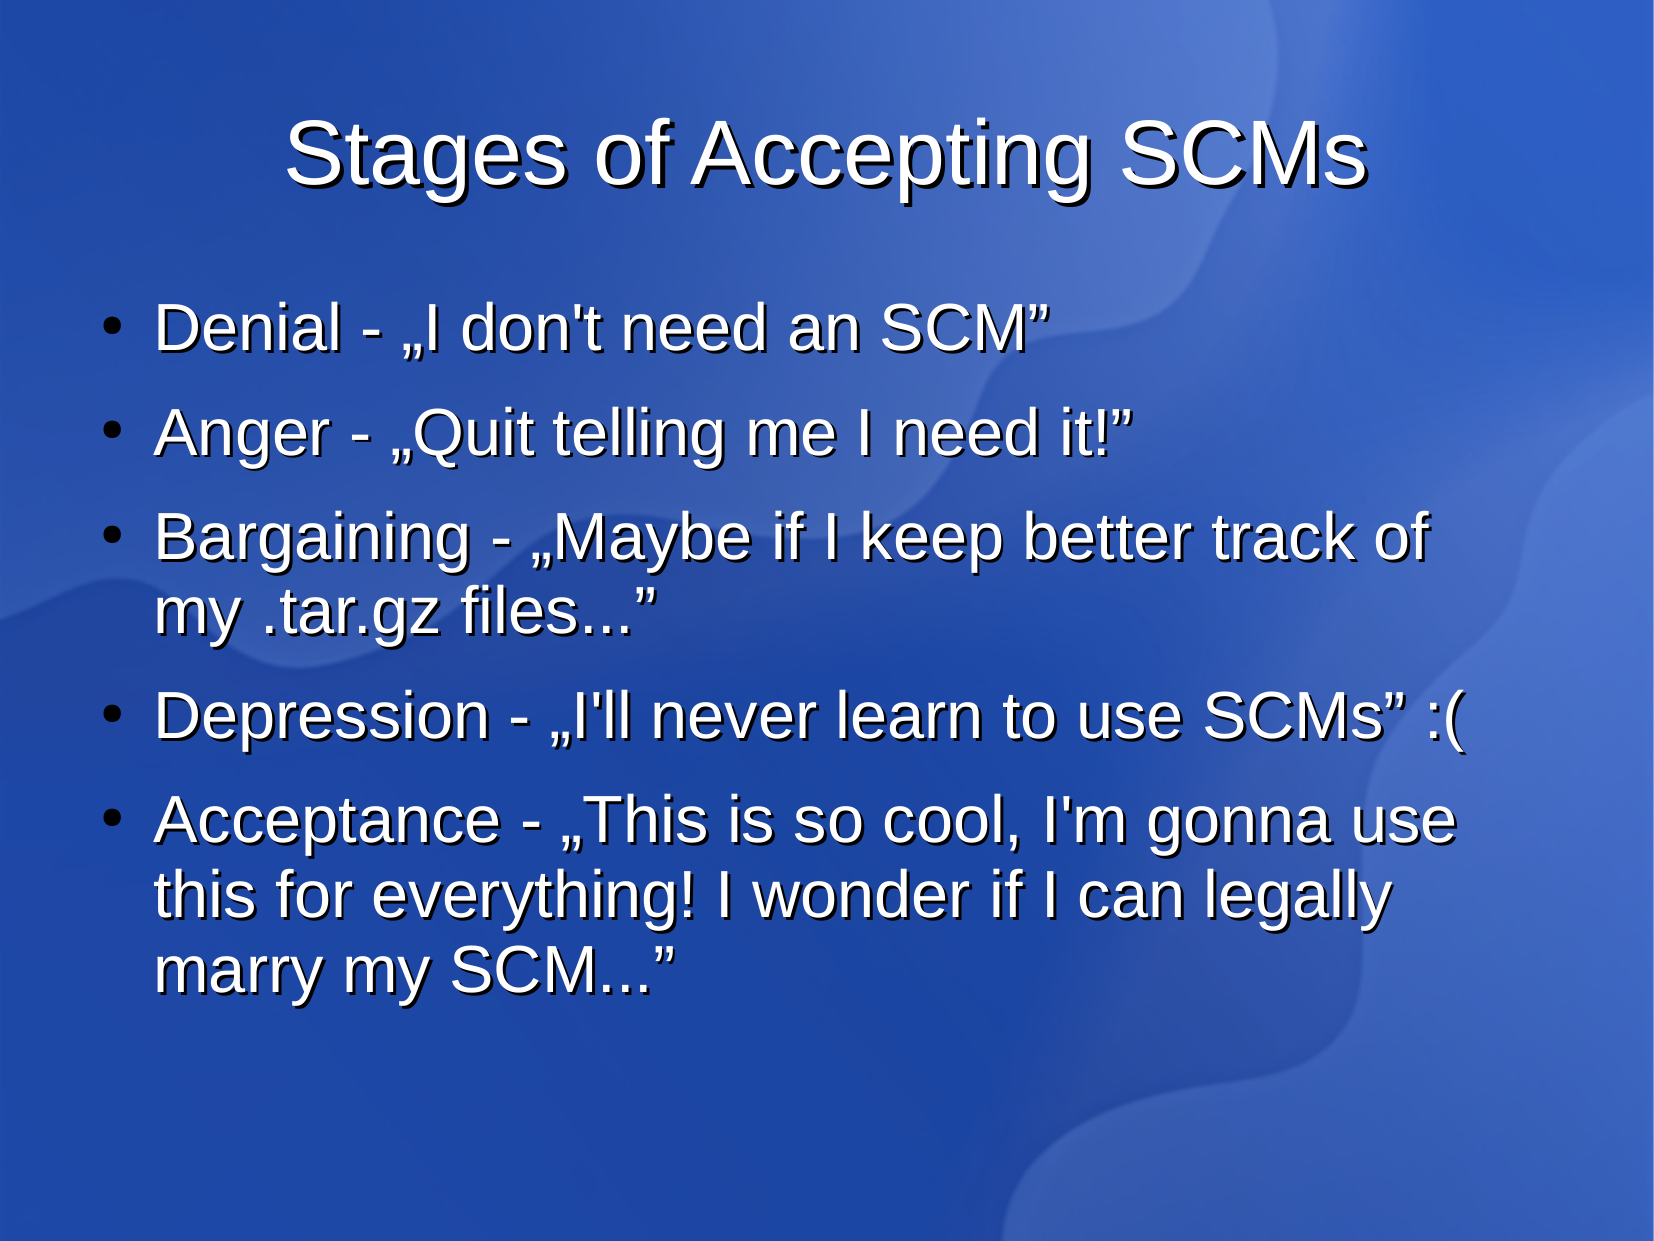

# Stages of Accepting SCMs
Denial - „I don't need an SCM”
Anger - „Quit telling me I need it!”
Bargaining - „Maybe if I keep better track of my .tar.gz files...”
Depression - „I'll never learn to use SCMs” :(
Acceptance - „This is so cool, I'm gonna use this for everything! I wonder if I can legally marry my SCM...”